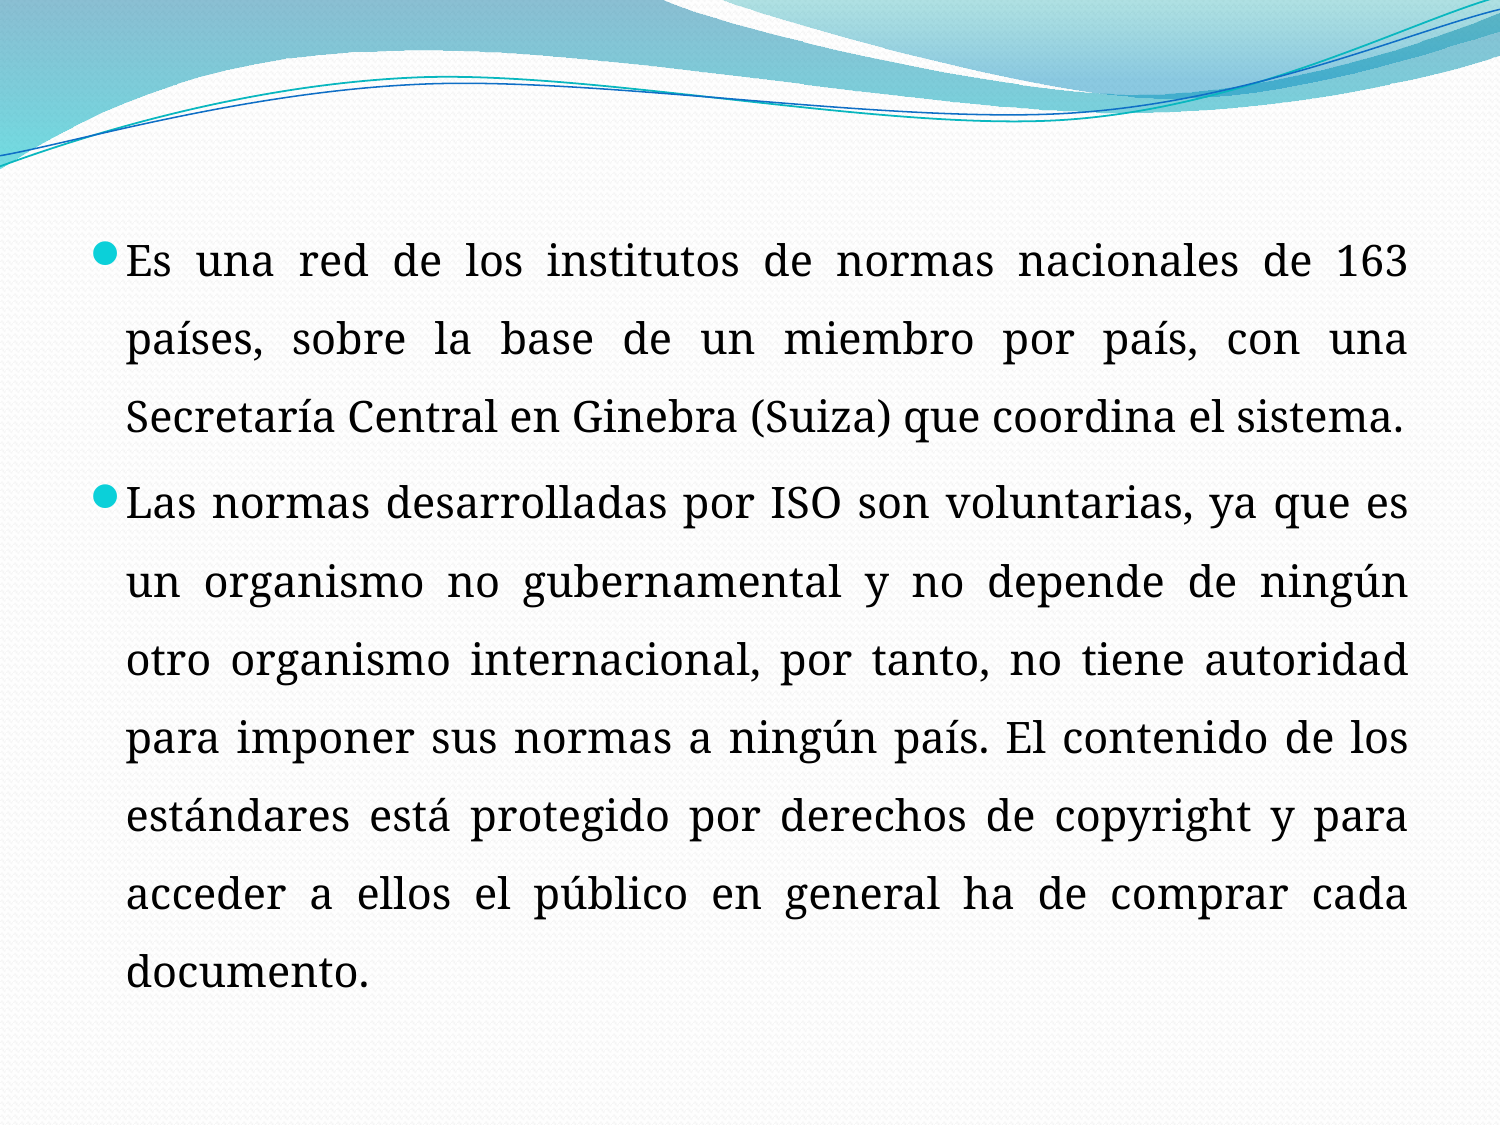

# Es una red de los institutos de normas nacionales de 163 países, sobre la base de un miembro por país, con una Secretaría Central en Ginebra (Suiza) que coordina el sistema.
Las normas desarrolladas por ISO son voluntarias, ya que es un organismo no gubernamental y no depende de ningún otro organismo internacional, por tanto, no tiene autoridad para imponer sus normas a ningún país. El contenido de los estándares está protegido por derechos de copyright y para acceder a ellos el público en general ha de comprar cada documento.